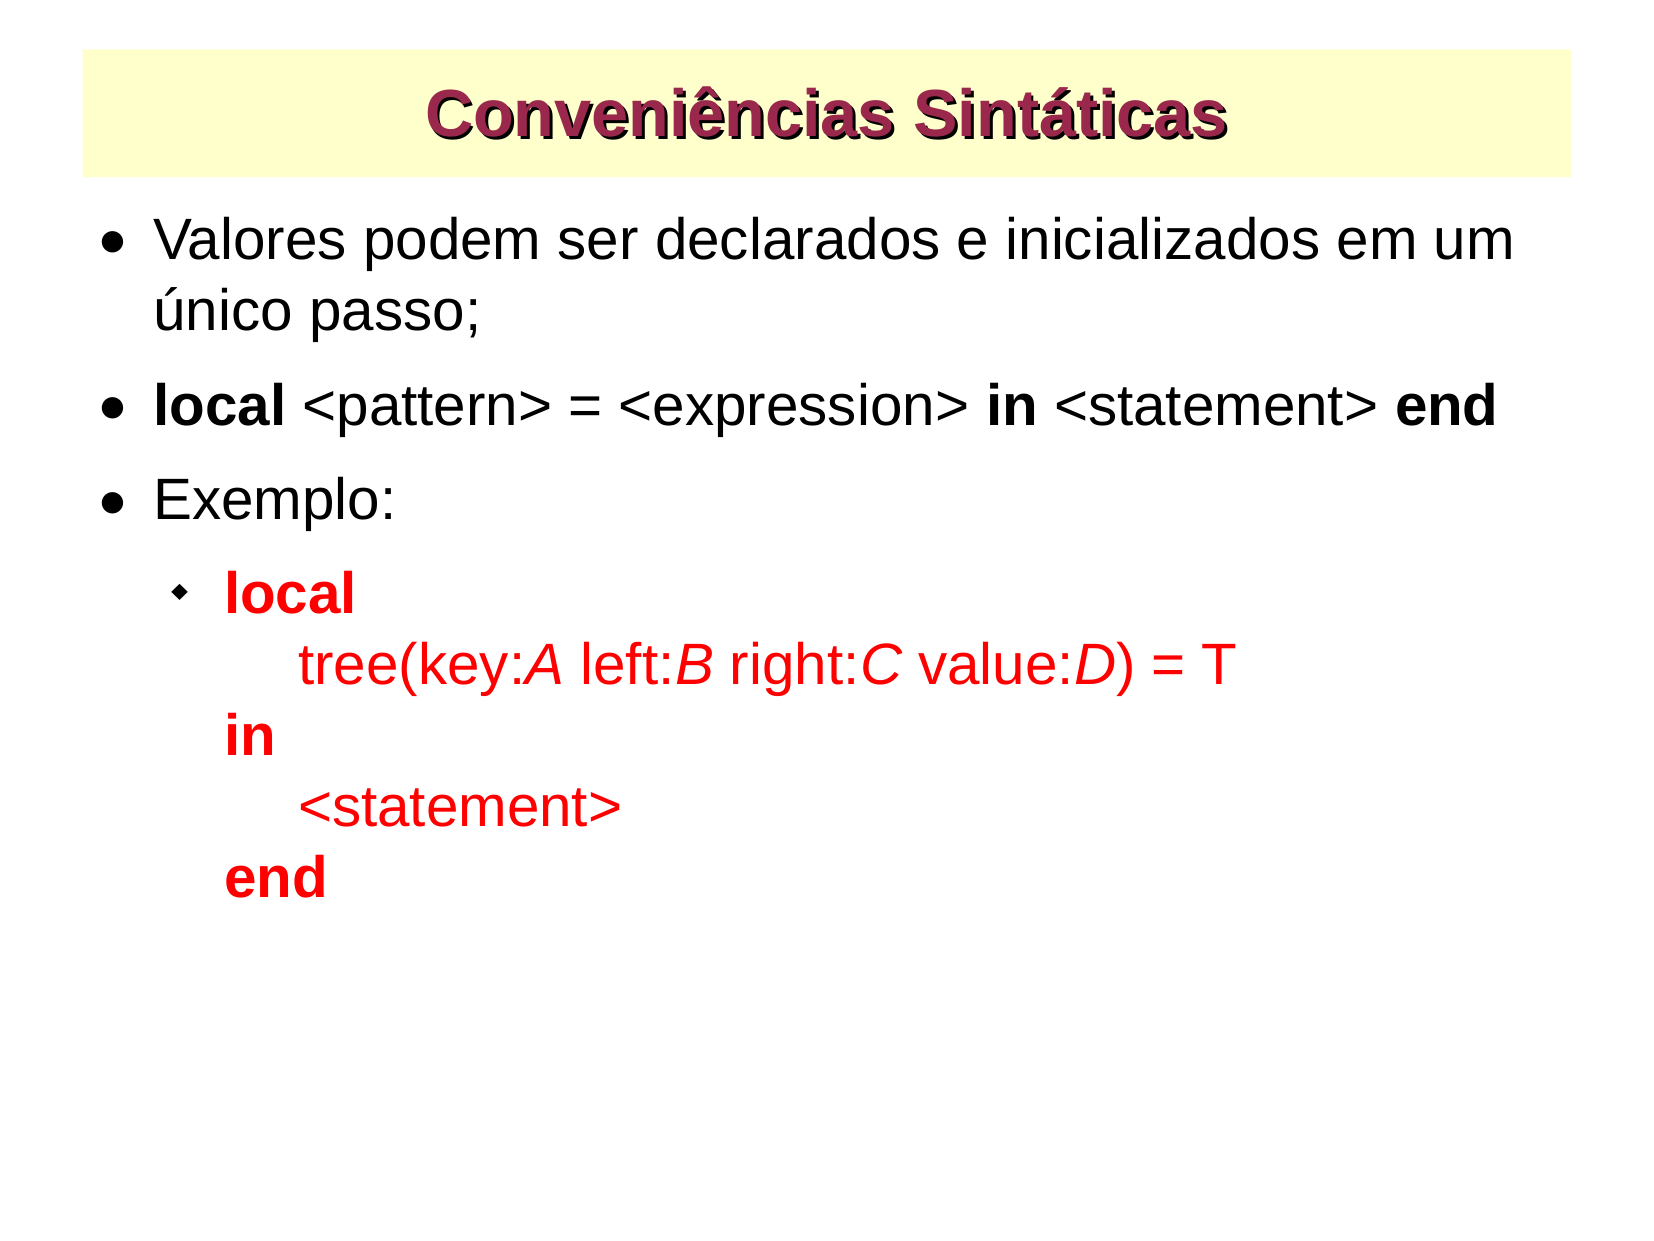

# Conveniências Sintáticas
Valores podem ser declarados e inicializados em um único passo;
local <pattern> = <expression> in <statement> end
Exemplo:
local
	tree(key:A left:B right:C value:D) = T
in
	<statement>
end